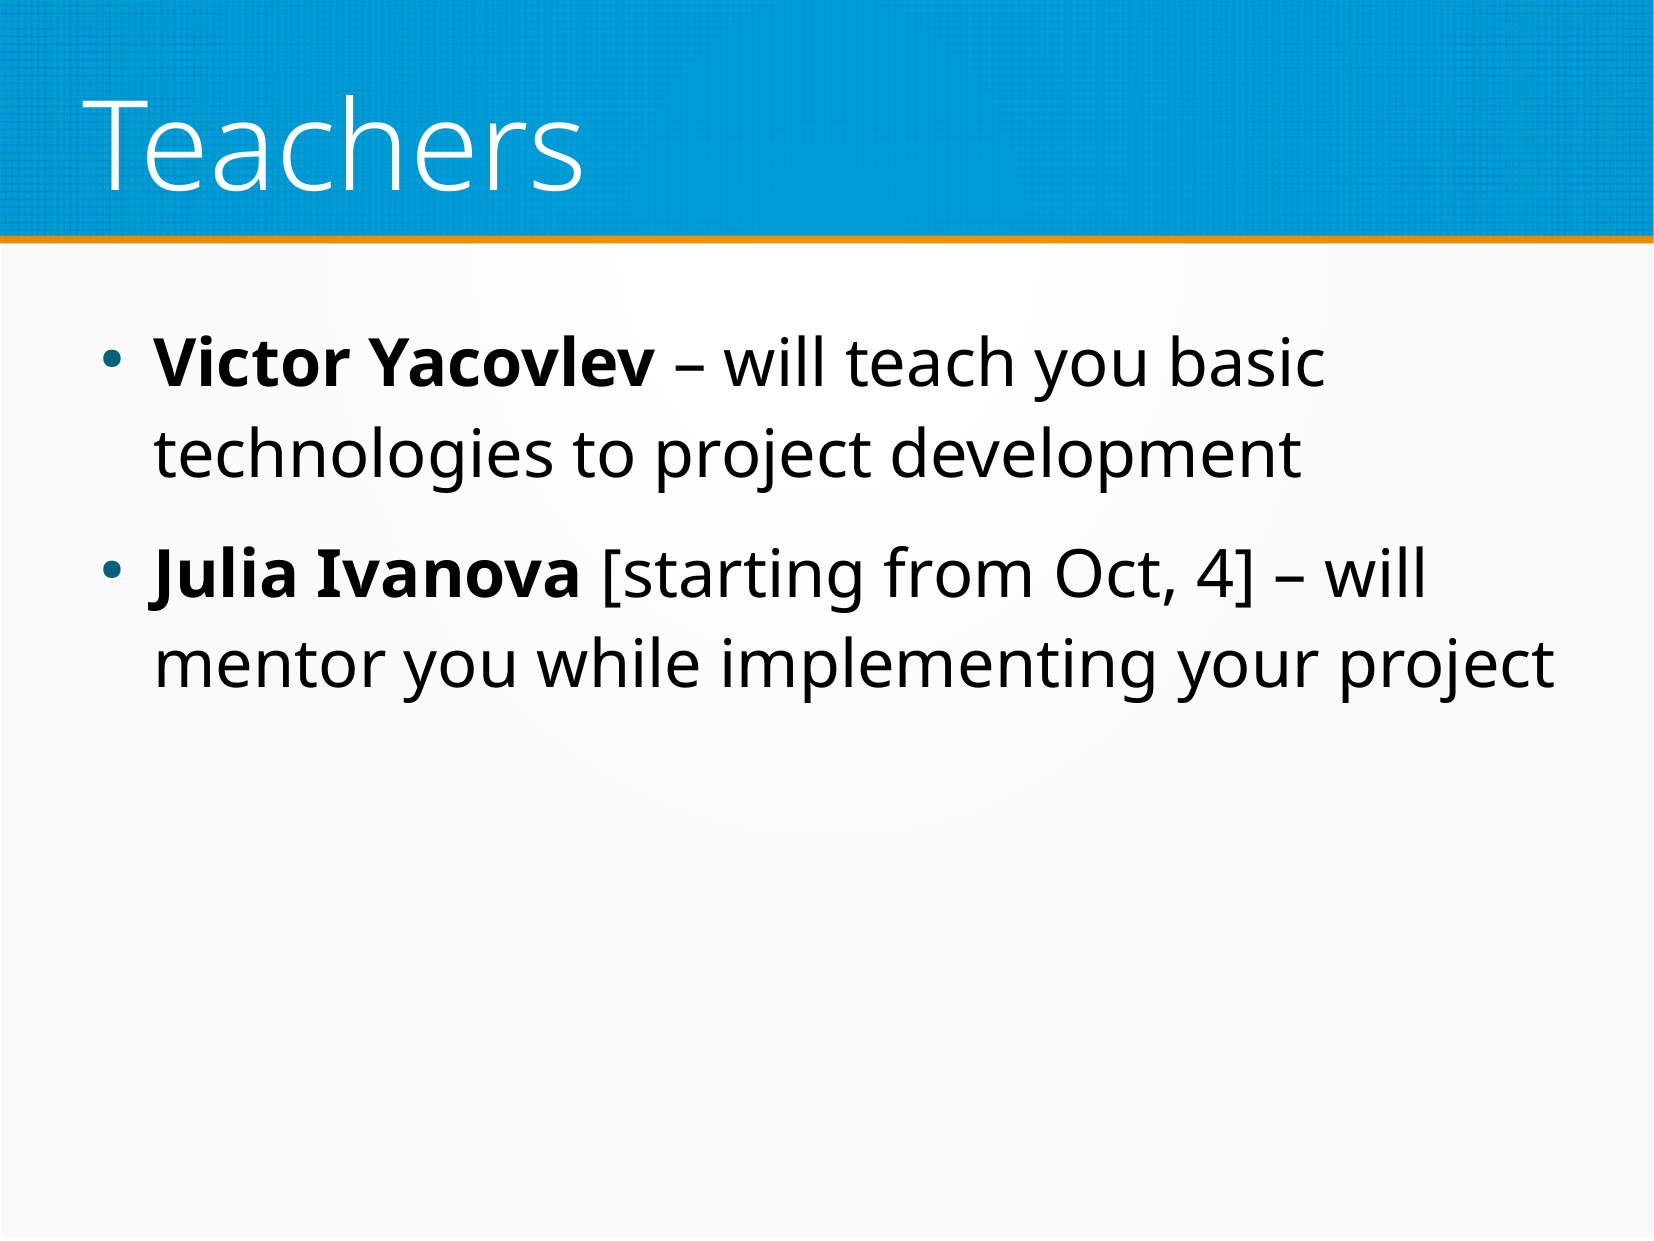

# Teachers
Victor Yacovlev – will teach you basic technologies to project development
Julia Ivanova [starting from Oct, 4] – will mentor you while implementing your project